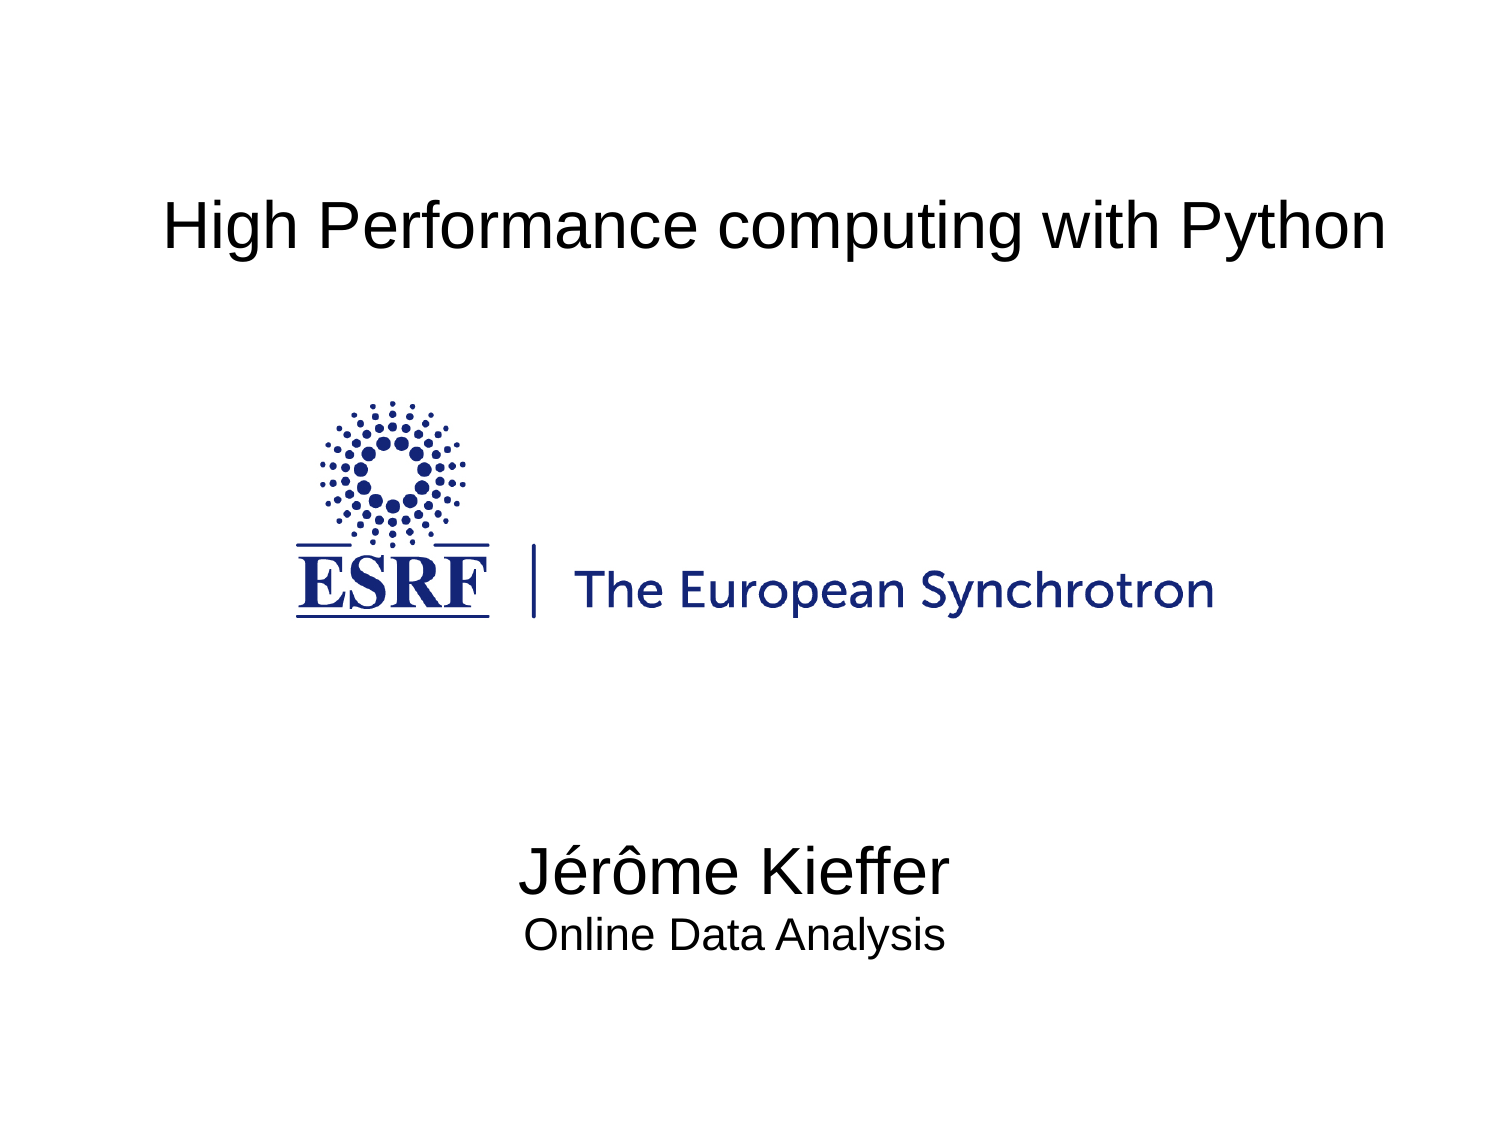

# High Performance computing with Python
Jérôme Kieffer
Online Data Analysis